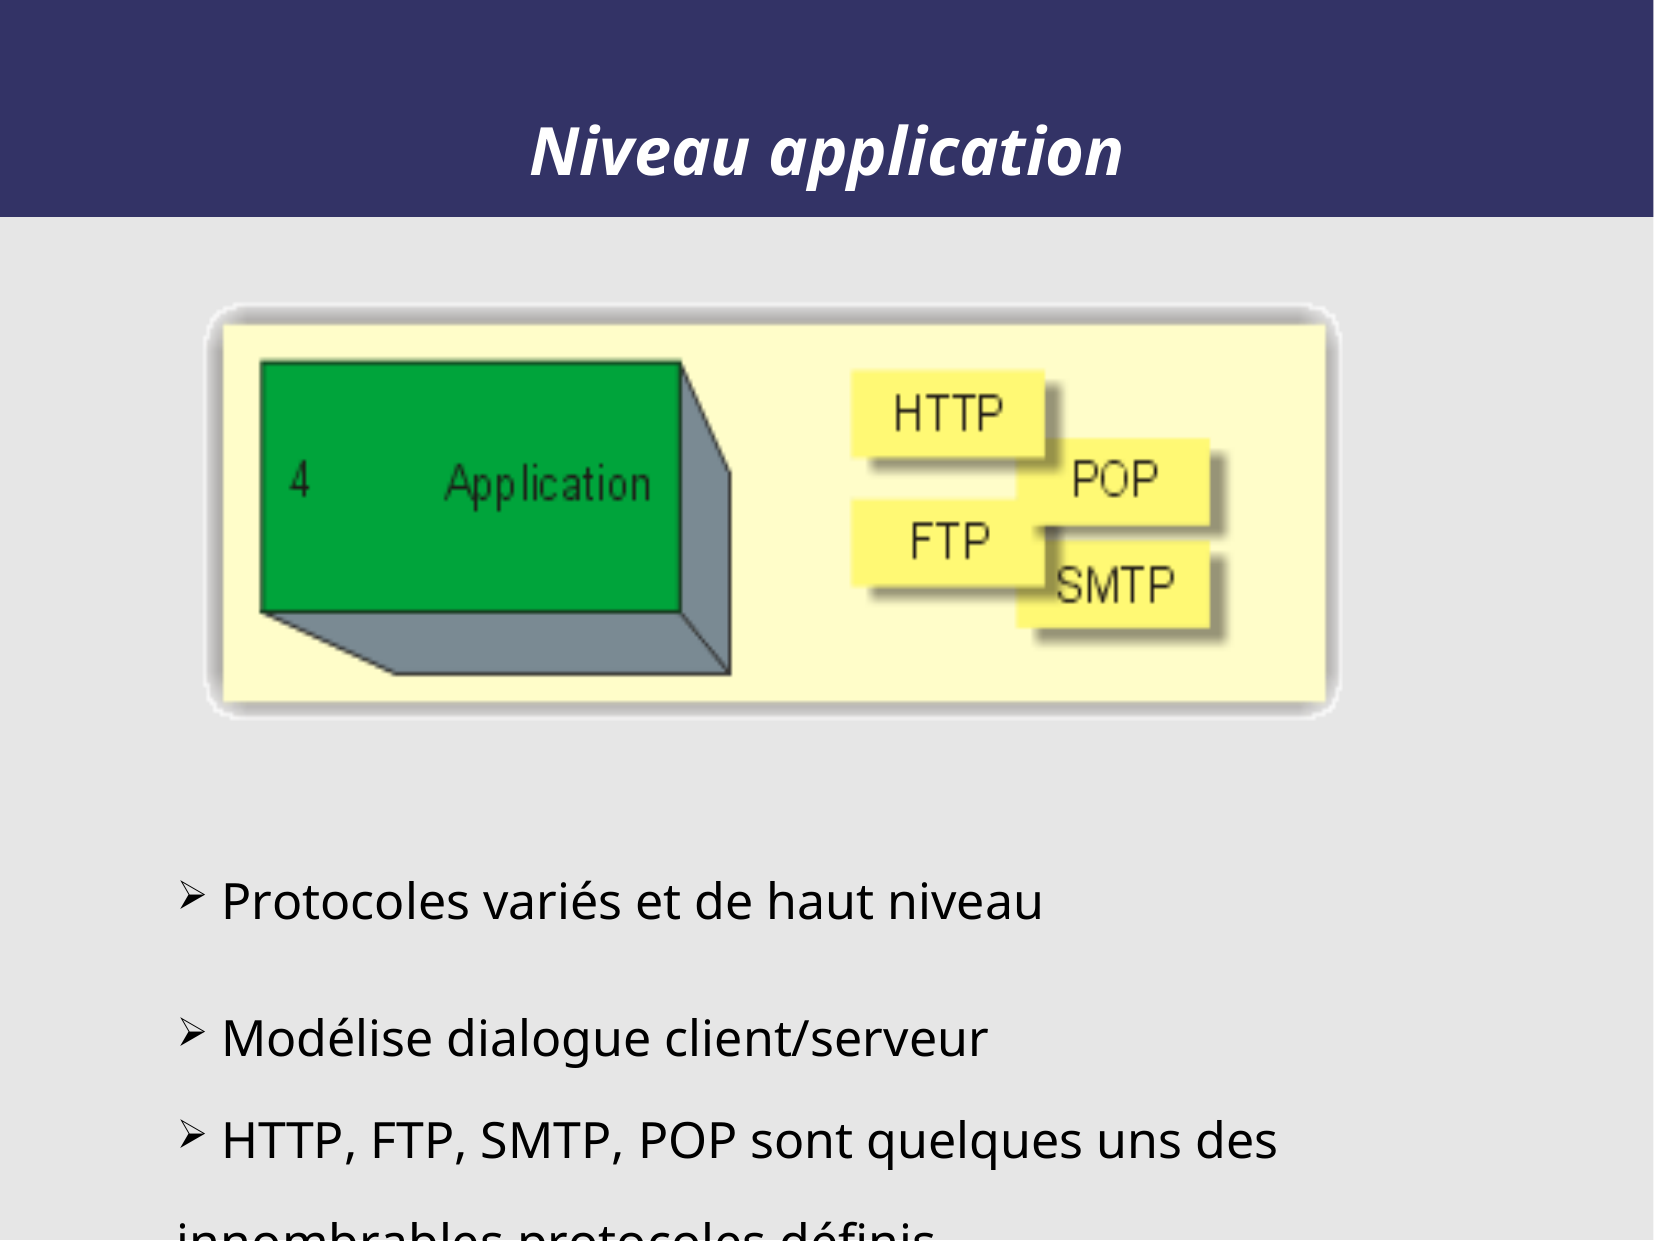

# Niveau application
 Protocoles variés et de haut niveau
 Modélise dialogue client/serveur
 HTTP, FTP, SMTP, POP sont quelques uns des innombrables protocoles définis